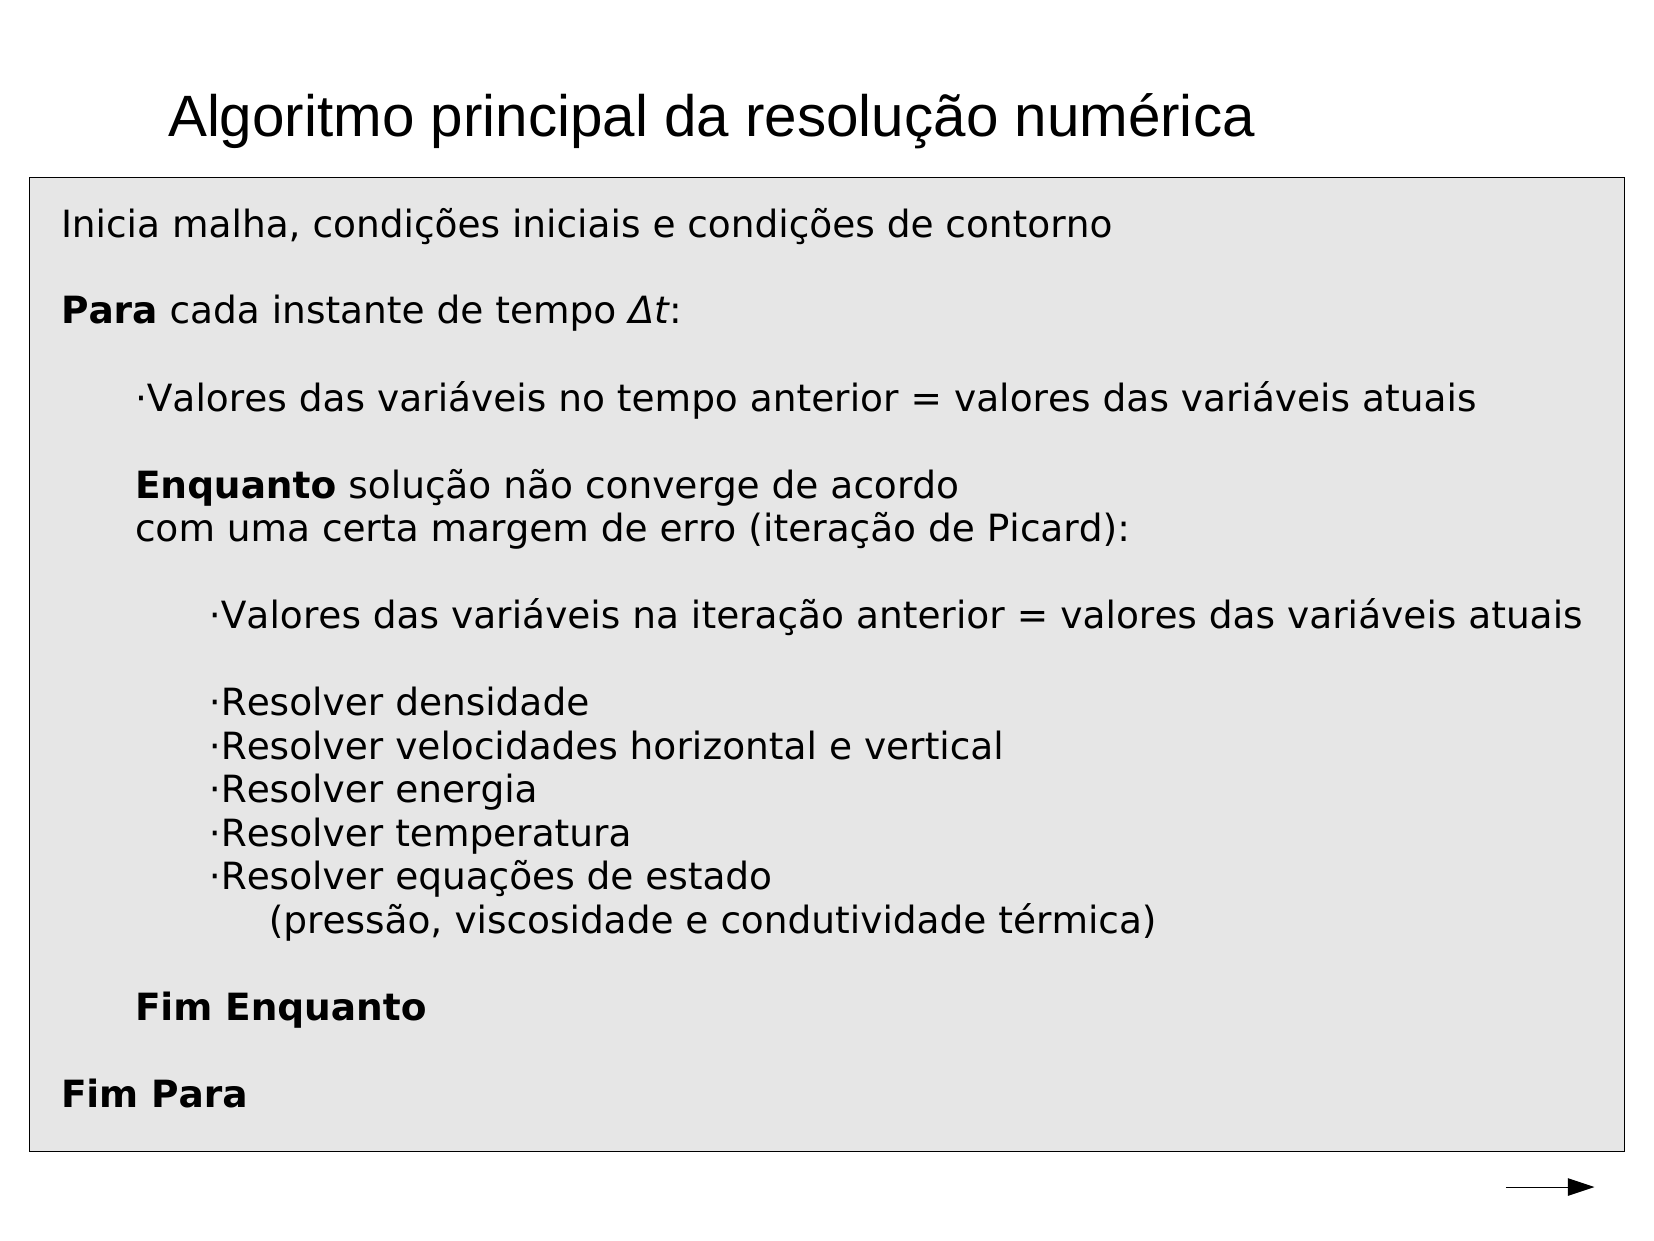

Algoritmo principal da resolução numérica
Inicia malha, condições iniciais e condições de contorno
Para cada instante de tempo Δt:
	·Valores das variáveis no tempo anterior = valores das variáveis atuais
	Enquanto solução não converge de acordo
	com uma certa margem de erro (iteração de Picard):
		·Valores das variáveis na iteração anterior = valores das variáveis atuais
		·Resolver densidade
		·Resolver velocidades horizontal e vertical
		·Resolver energia
		·Resolver temperatura
		·Resolver equações de estado
		 (pressão, viscosidade e condutividade térmica)
	Fim Enquanto
Fim Para